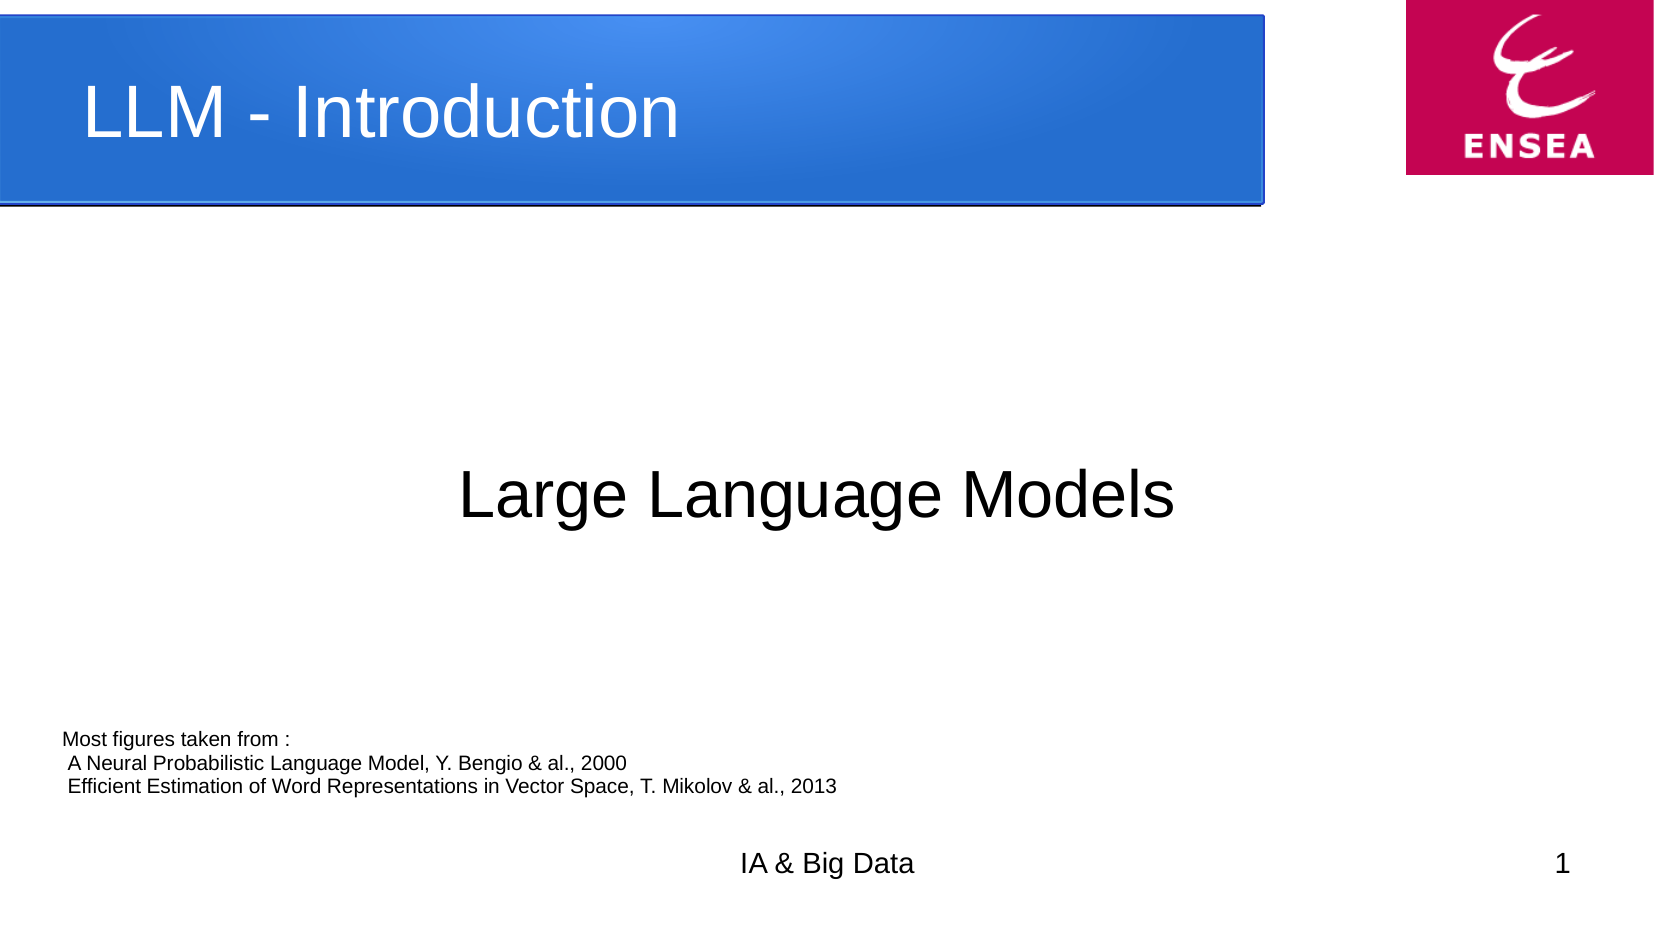

# LLM - Introduction
Large Language Models
Most figures taken from :
 A Neural Probabilistic Language Model, Y. Bengio & al., 2000
 Efficient Estimation of Word Representations in Vector Space, T. Mikolov & al., 2013
IA & Big Data
1